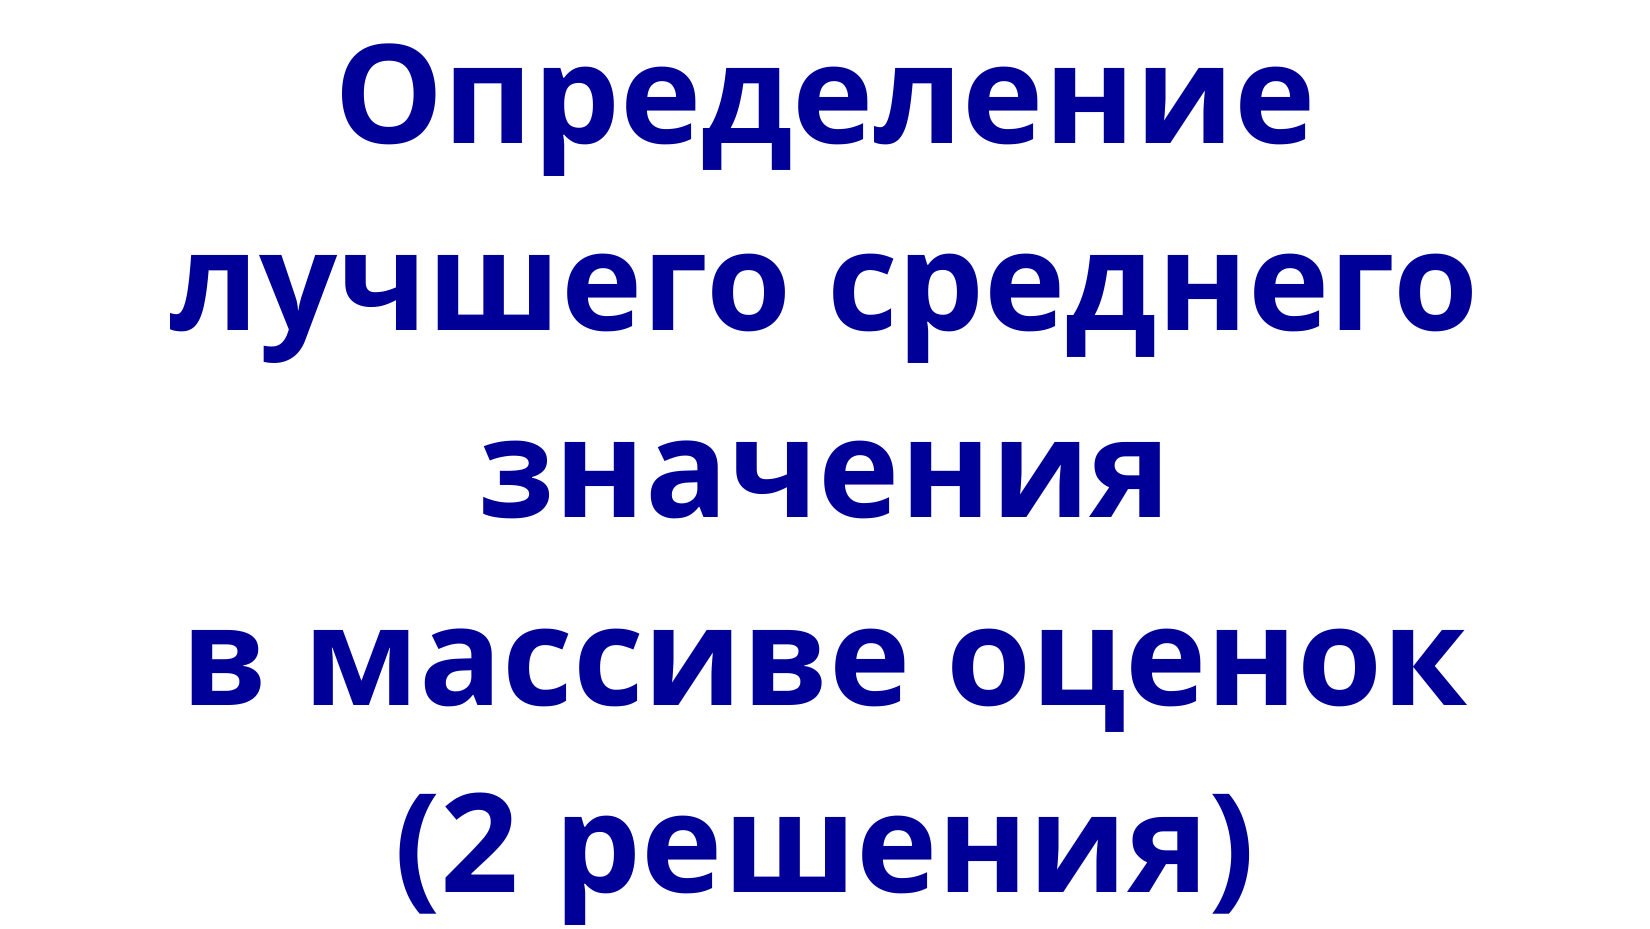

# Определение
лучшего среднего значения
в массиве оценок
(2 решения)